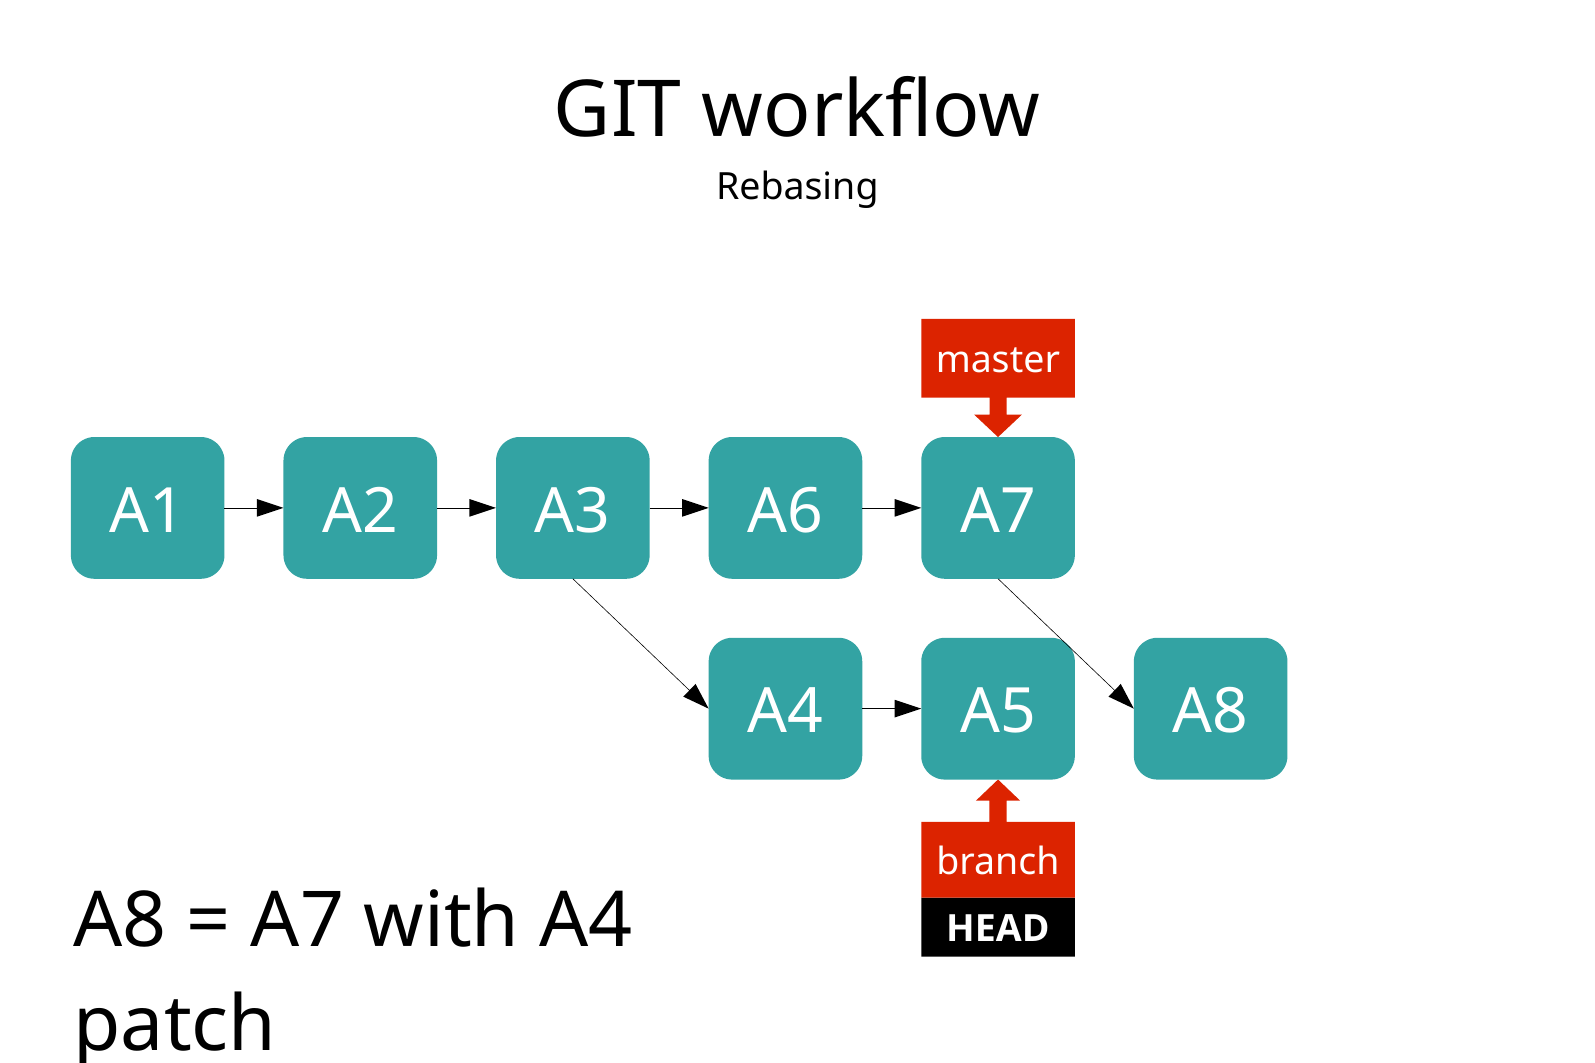

# GIT workflow Rebasing
master
A1
A2
A3
A6
A7
A4
A5
A8
branch
A8 = A7 with A4 patch
HEAD